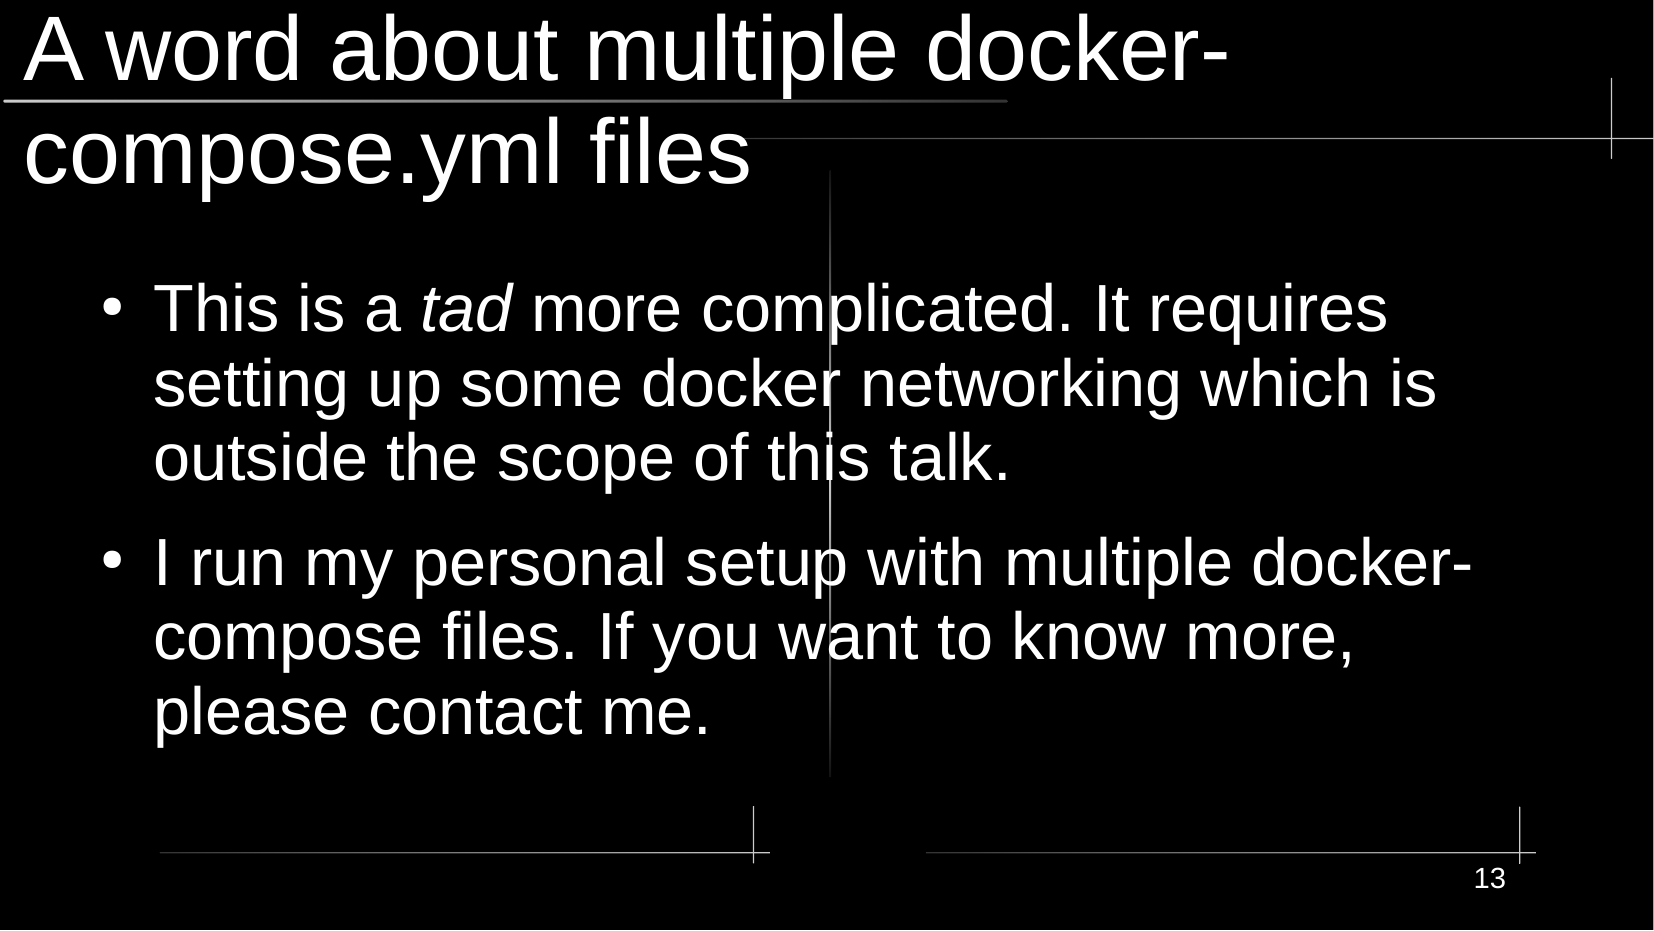

# A word about multiple docker-compose.yml files
This is a tad more complicated. It requires setting up some docker networking which is outside the scope of this talk.
I run my personal setup with multiple docker-compose files. If you want to know more, please contact me.
13